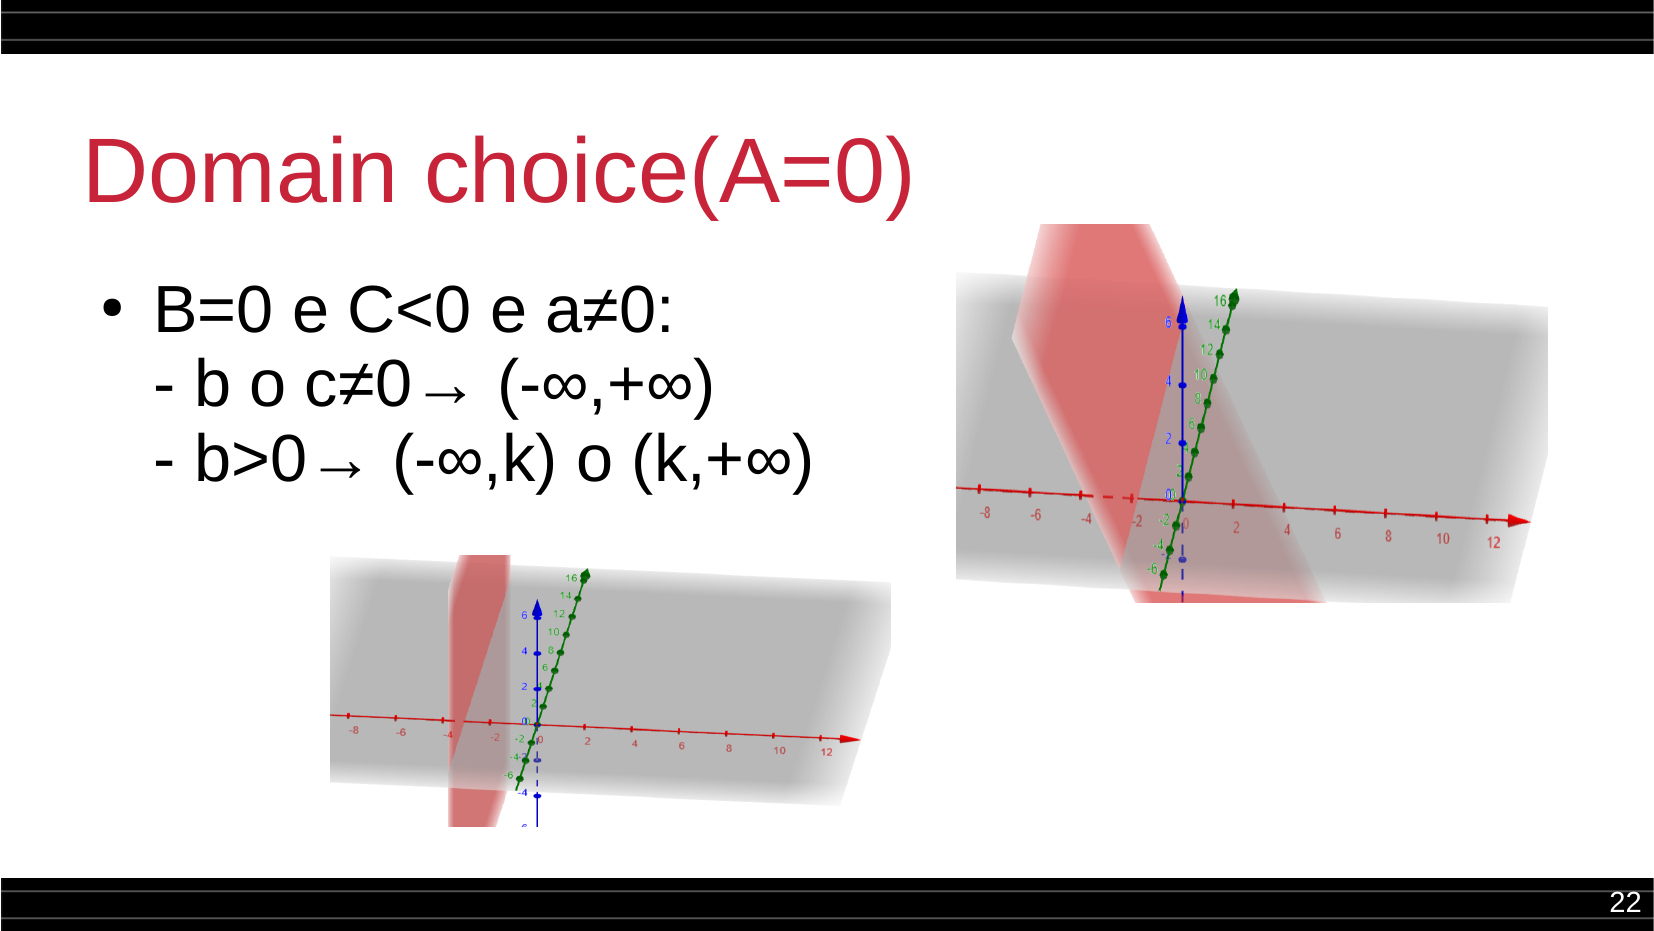

# Domain choice(A=0)
B=0 e C<0 e a≠0:
- b o c≠0→ (-∞,+∞)
- b>0→ (-∞,k) o (k,+∞)